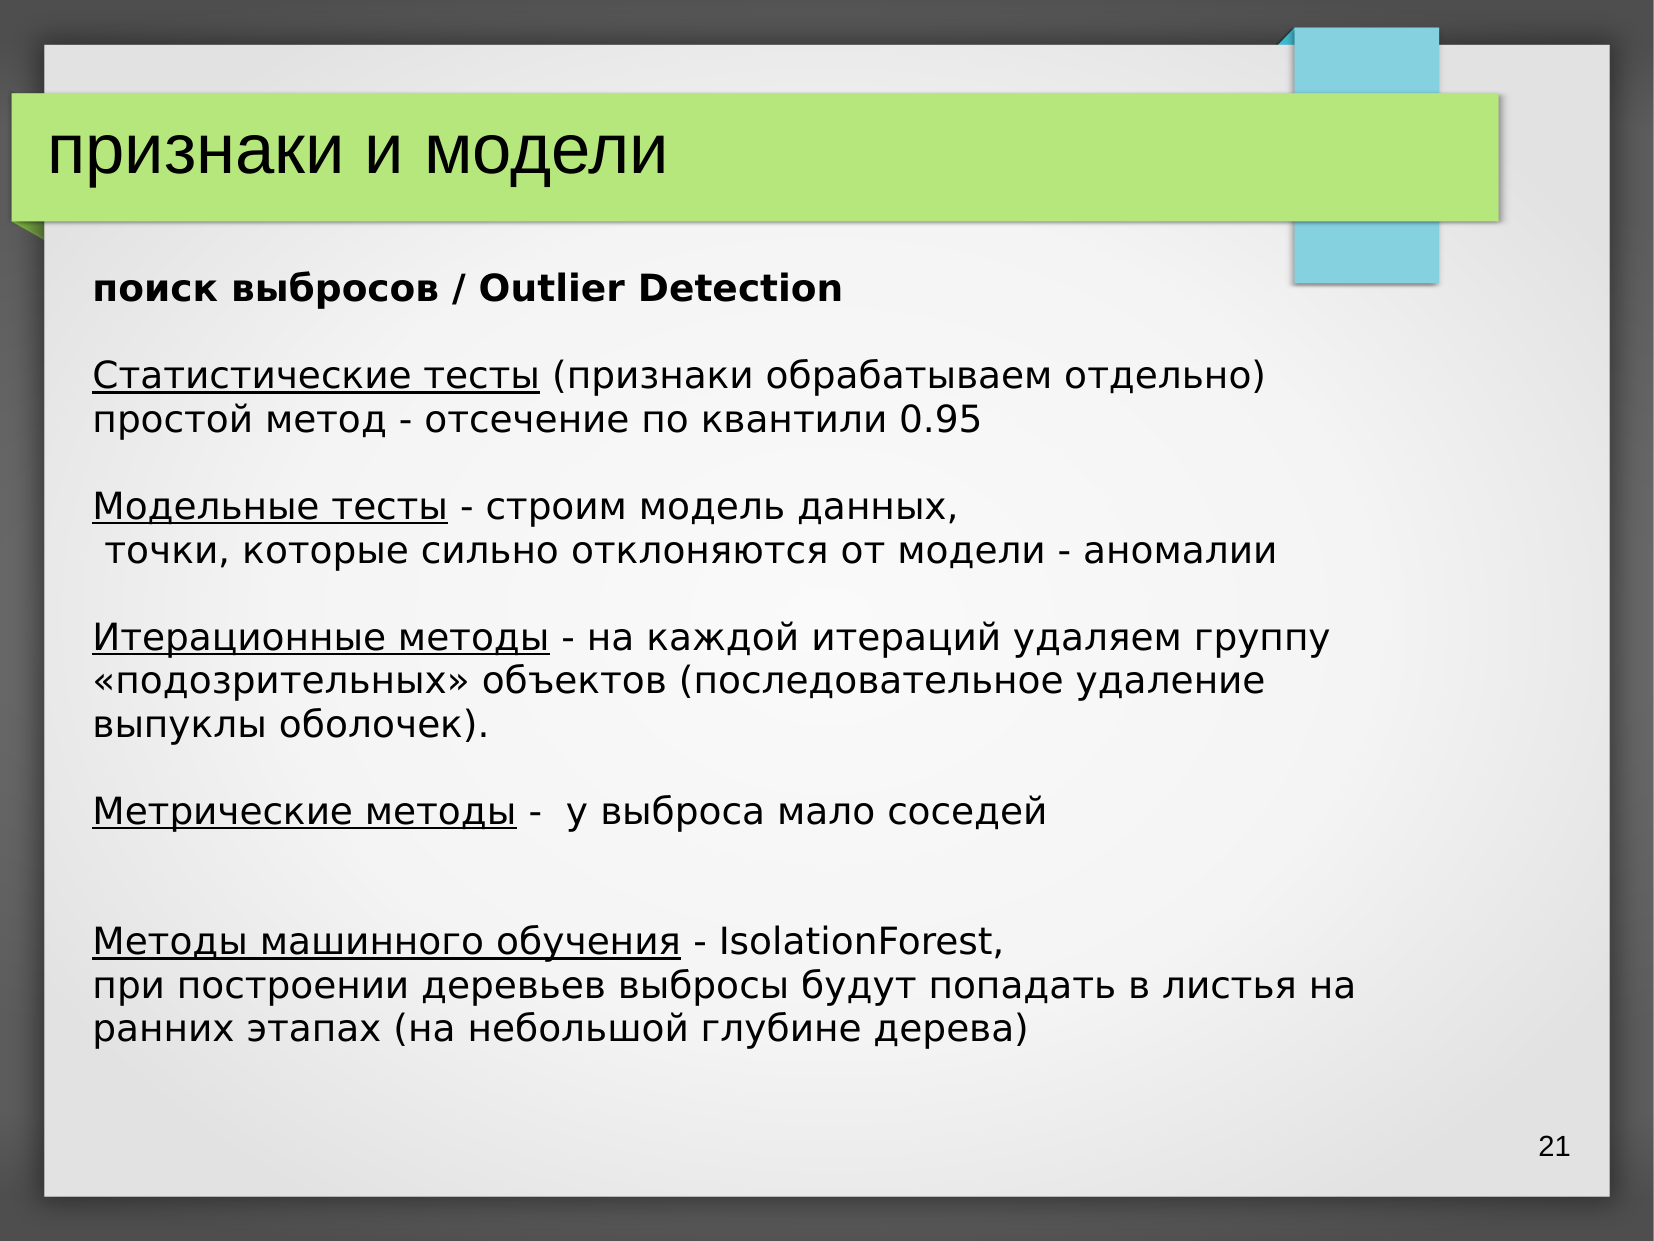

# признаки и модели
поиск выбросов / Outlier Detection
Статистические тесты (признаки обрабатываем отдельно)
простой метод - отсечение по квантили 0.95
Модельные тесты - строим модель данных,
 точки, которые сильно отклоняются от модели - аномалии
Итерационные методы - на каждой итераций удаляем группу «подозрительных» объектов (последовательное удаление выпуклы оболочек).
Метрические методы - у выброса мало соседей
Методы машинного обучения - IsolationForest,
при построении деревьев выбросы будут попадать в листья на ранних этапах (на небольшой глубине дерева)
21